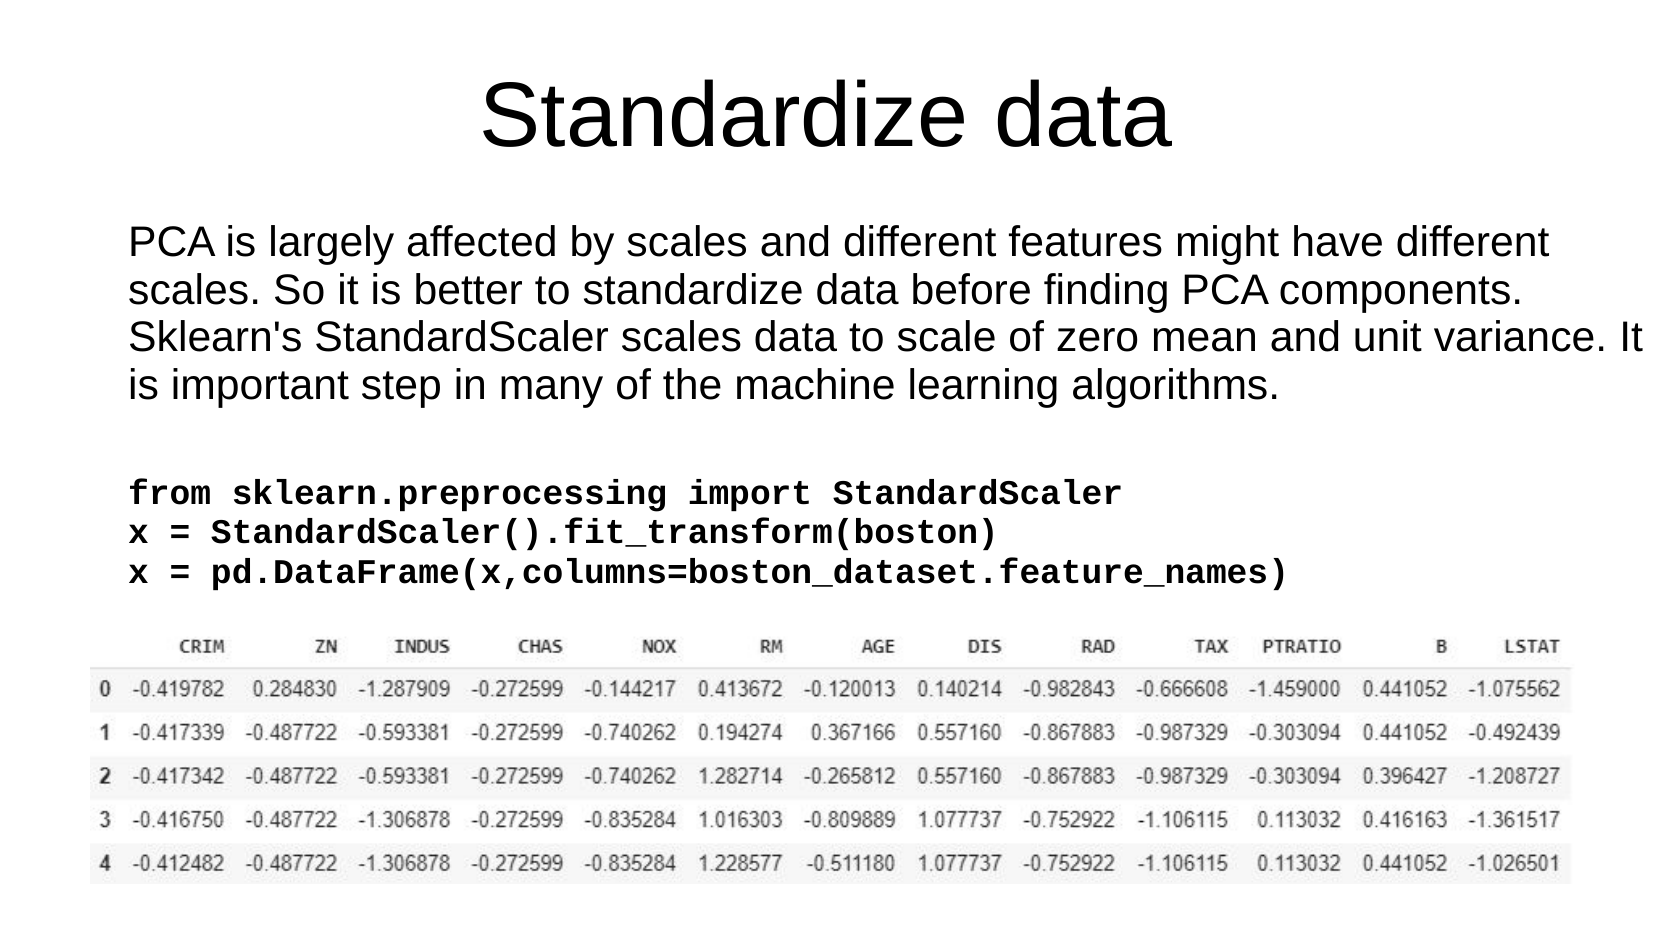

# Standardize data
PCA is largely affected by scales and different features might have different scales. So it is better to standardize data before finding PCA components. Sklearn's StandardScaler scales data to scale of zero mean and unit variance. It is important step in many of the machine learning algorithms.
from sklearn.preprocessing import StandardScaler
x = StandardScaler().fit_transform(boston)
x = pd.DataFrame(x,columns=boston_dataset.feature_names)